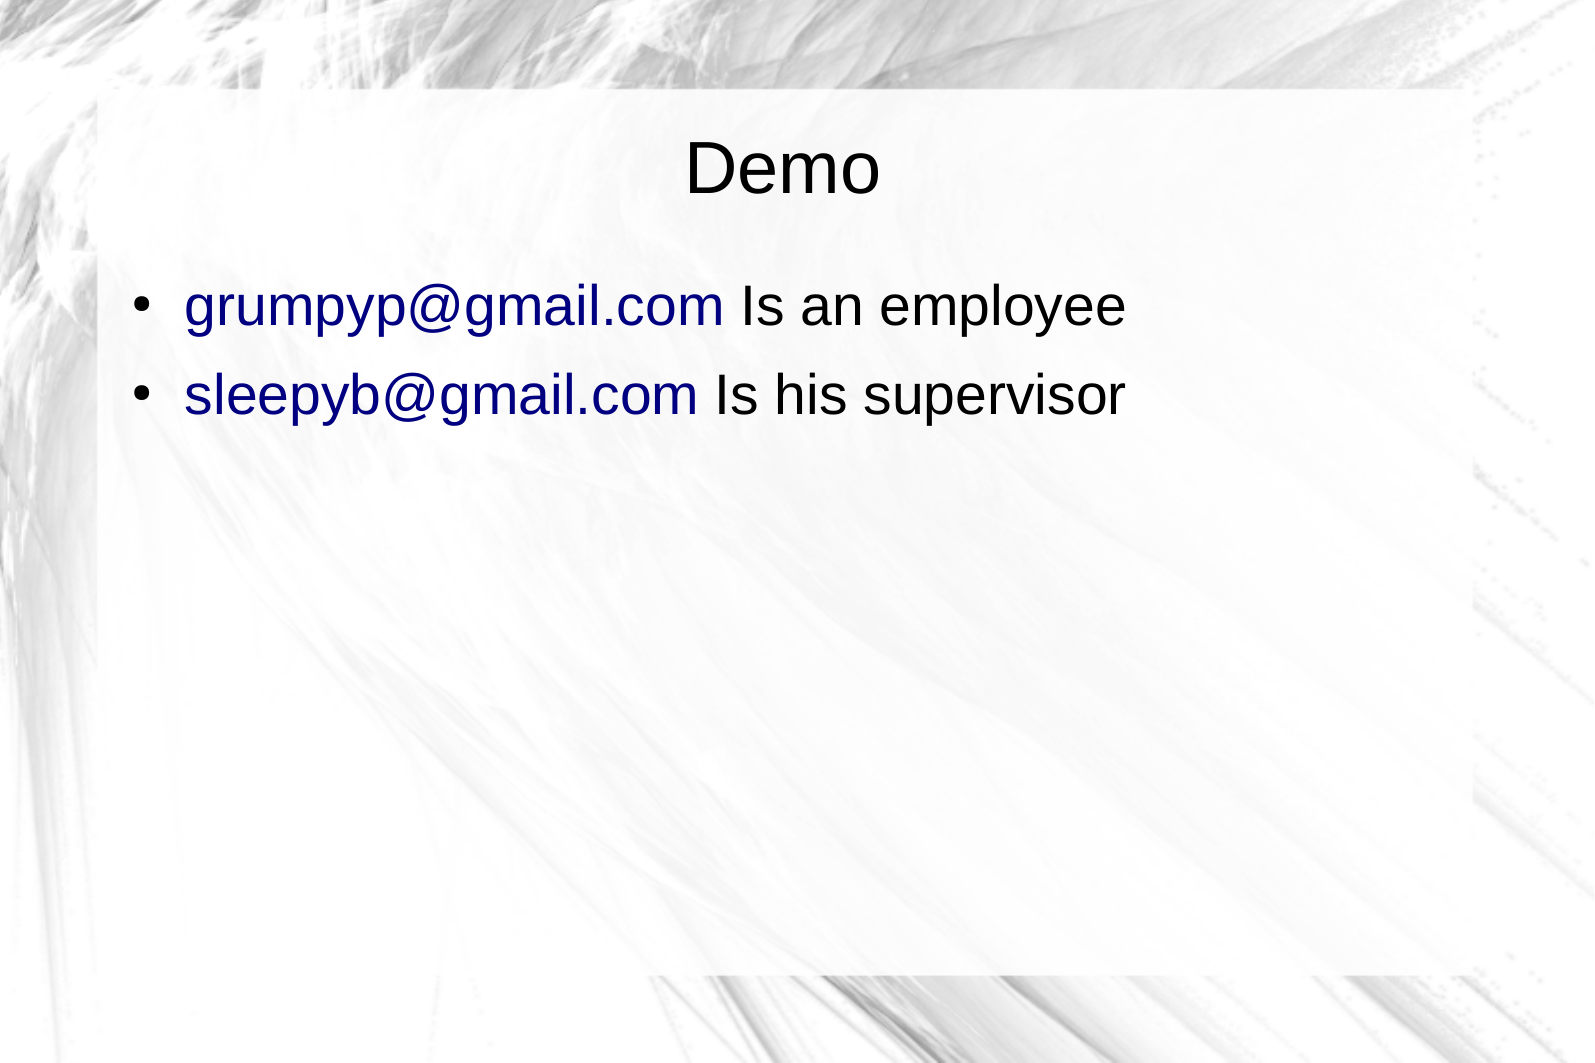

# Demo
grumpyp@gmail.com Is an employee
sleepyb@gmail.com Is his supervisor